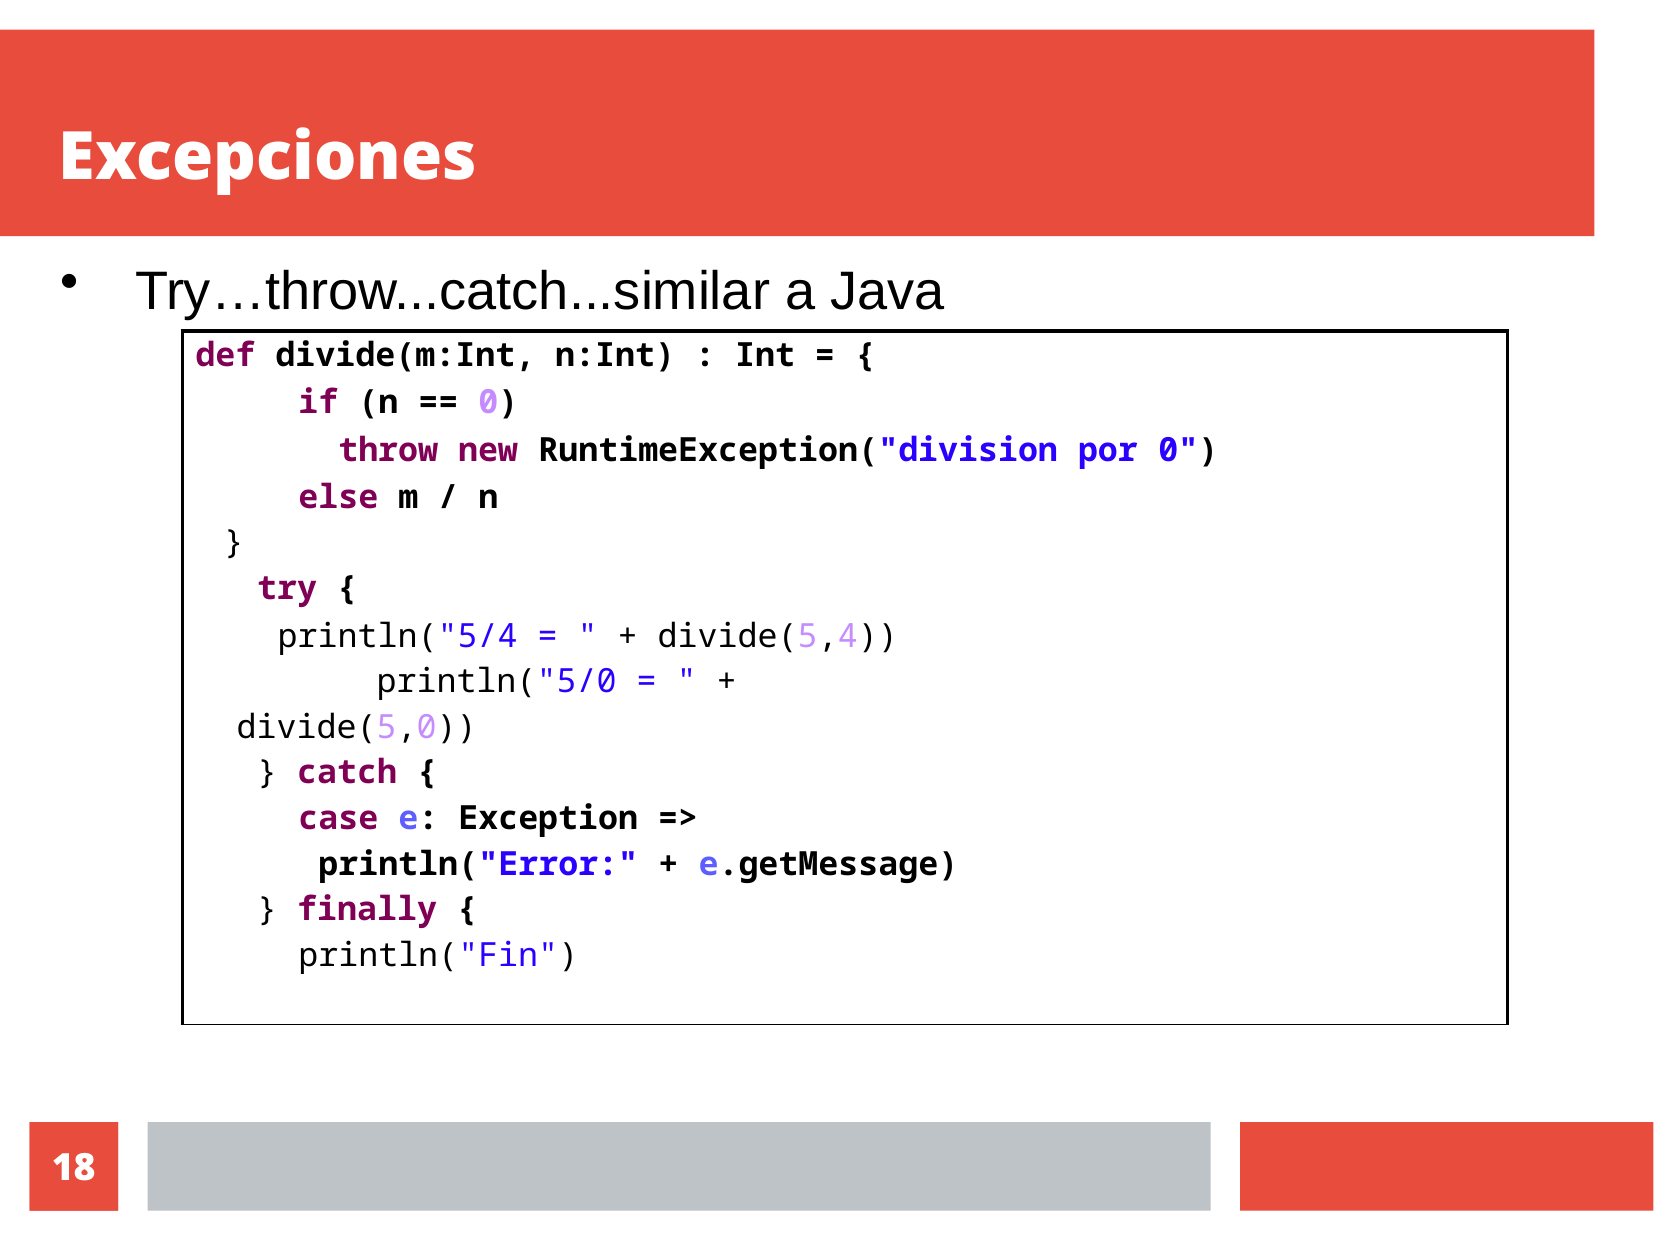

# Excepciones
Try…throw...catch...similar a Java
| def divide(m:Int, n:Int) : Int = { if (n == 0) throw new RuntimeException("division por 0") else m / n } try { println("5/4 = " + divide(5,4)) println("5/0 = " + divide(5,0)) } catch { case e: Exception => println("Error:" + e.getMessage) } finally { println("Fin") |
| --- |
18